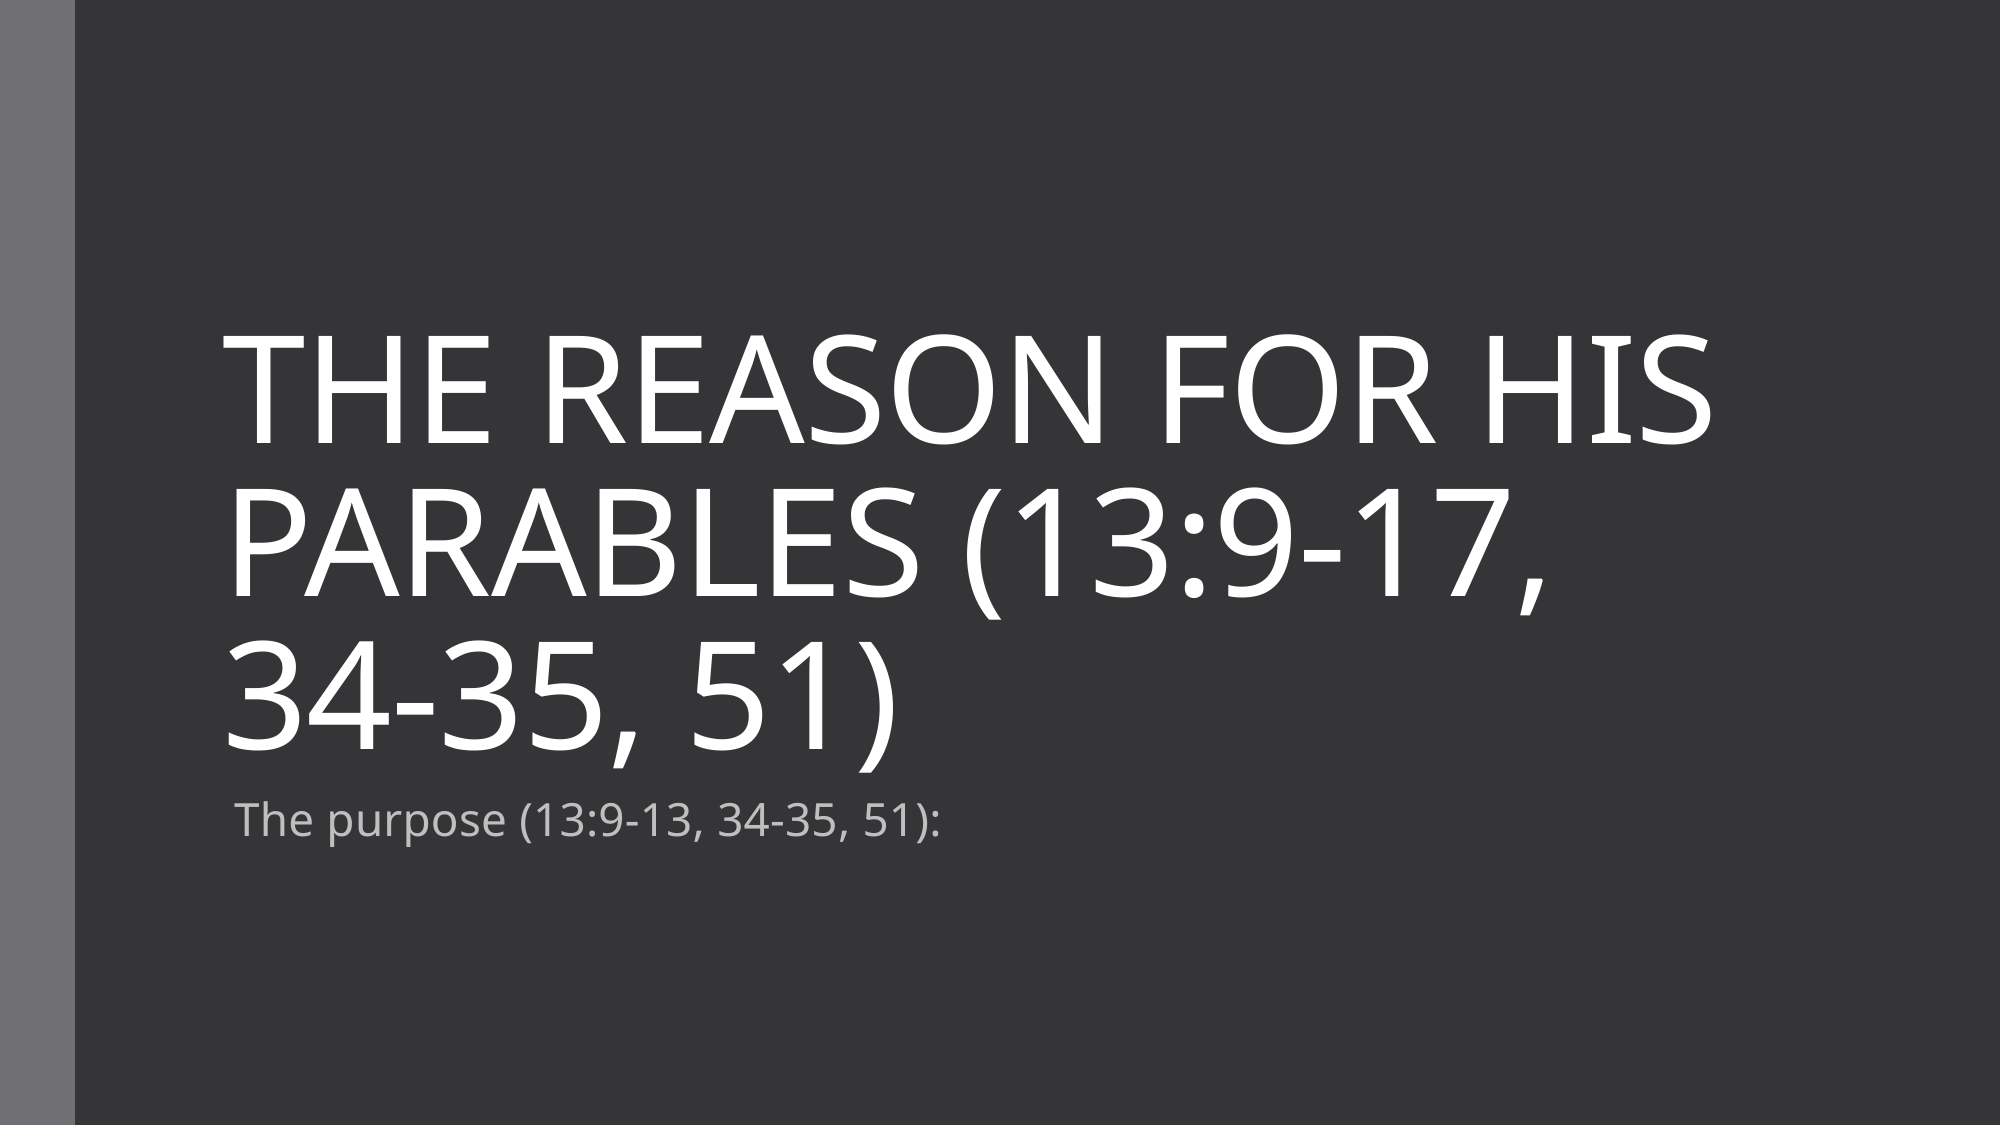

# THE REASON FOR HIS PARABLES (13:9-17, 34-35, 51)
 The purpose (13:9-13, 34-35, 51):